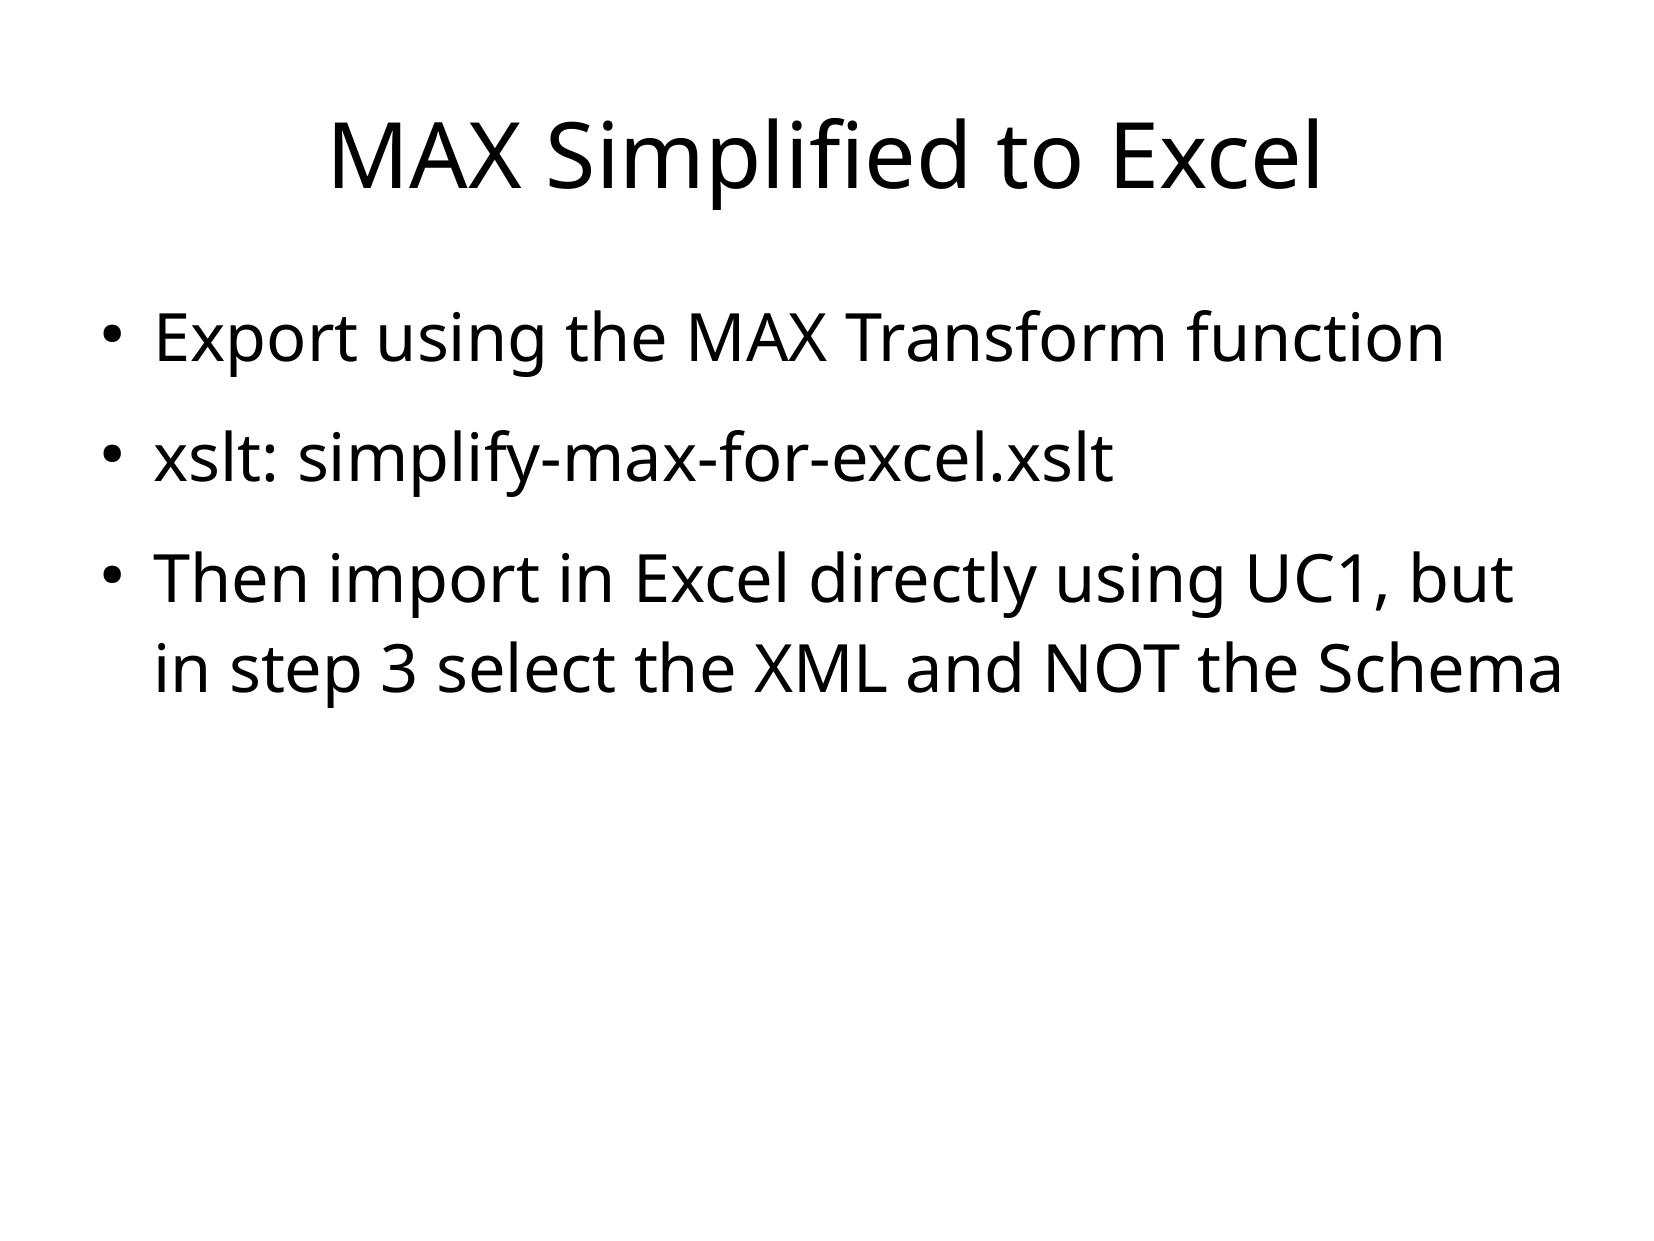

# MAX Simplified to Excel
Export using the MAX Transform function
xslt: simplify-max-for-excel.xslt
Then import in Excel directly using UC1, but in step 3 select the XML and NOT the Schema